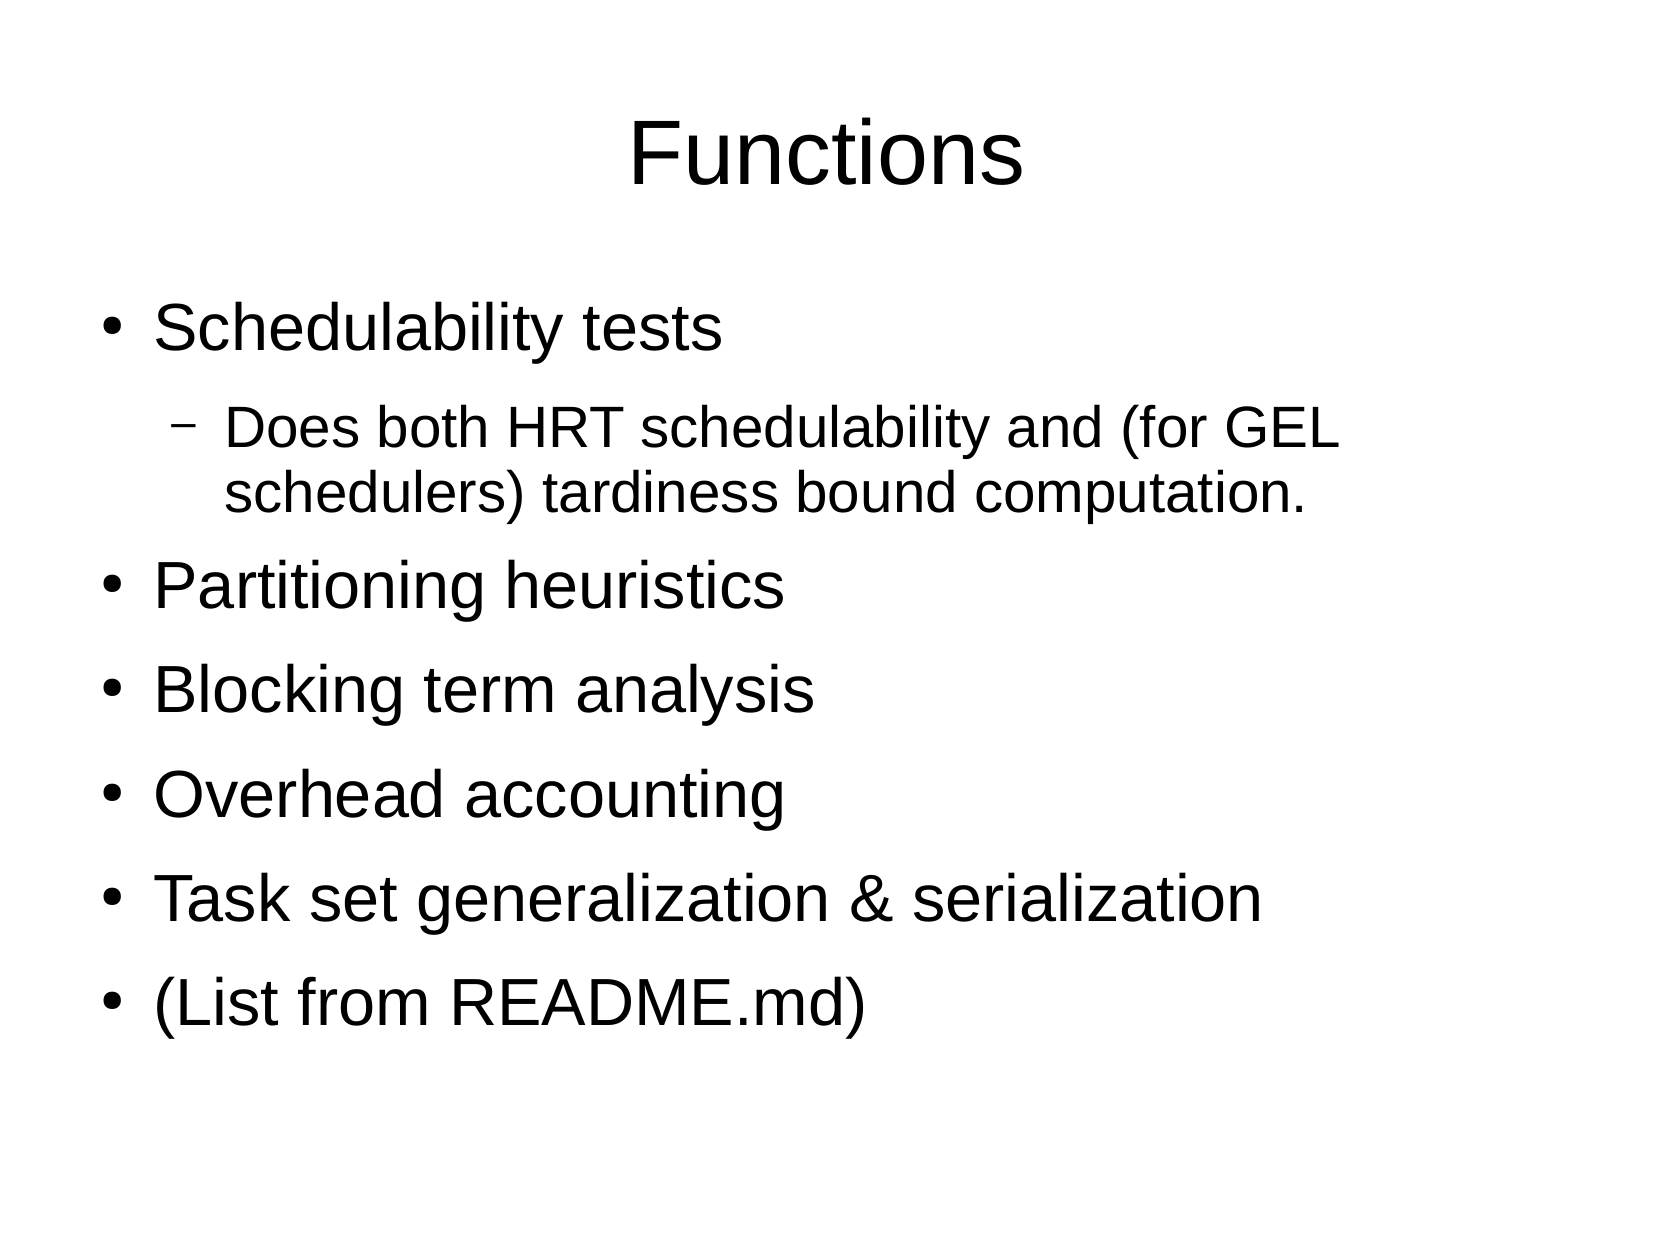

# Functions
Schedulability tests
Does both HRT schedulability and (for GEL schedulers) tardiness bound computation.
Partitioning heuristics
Blocking term analysis
Overhead accounting
Task set generalization & serialization
(List from README.md)